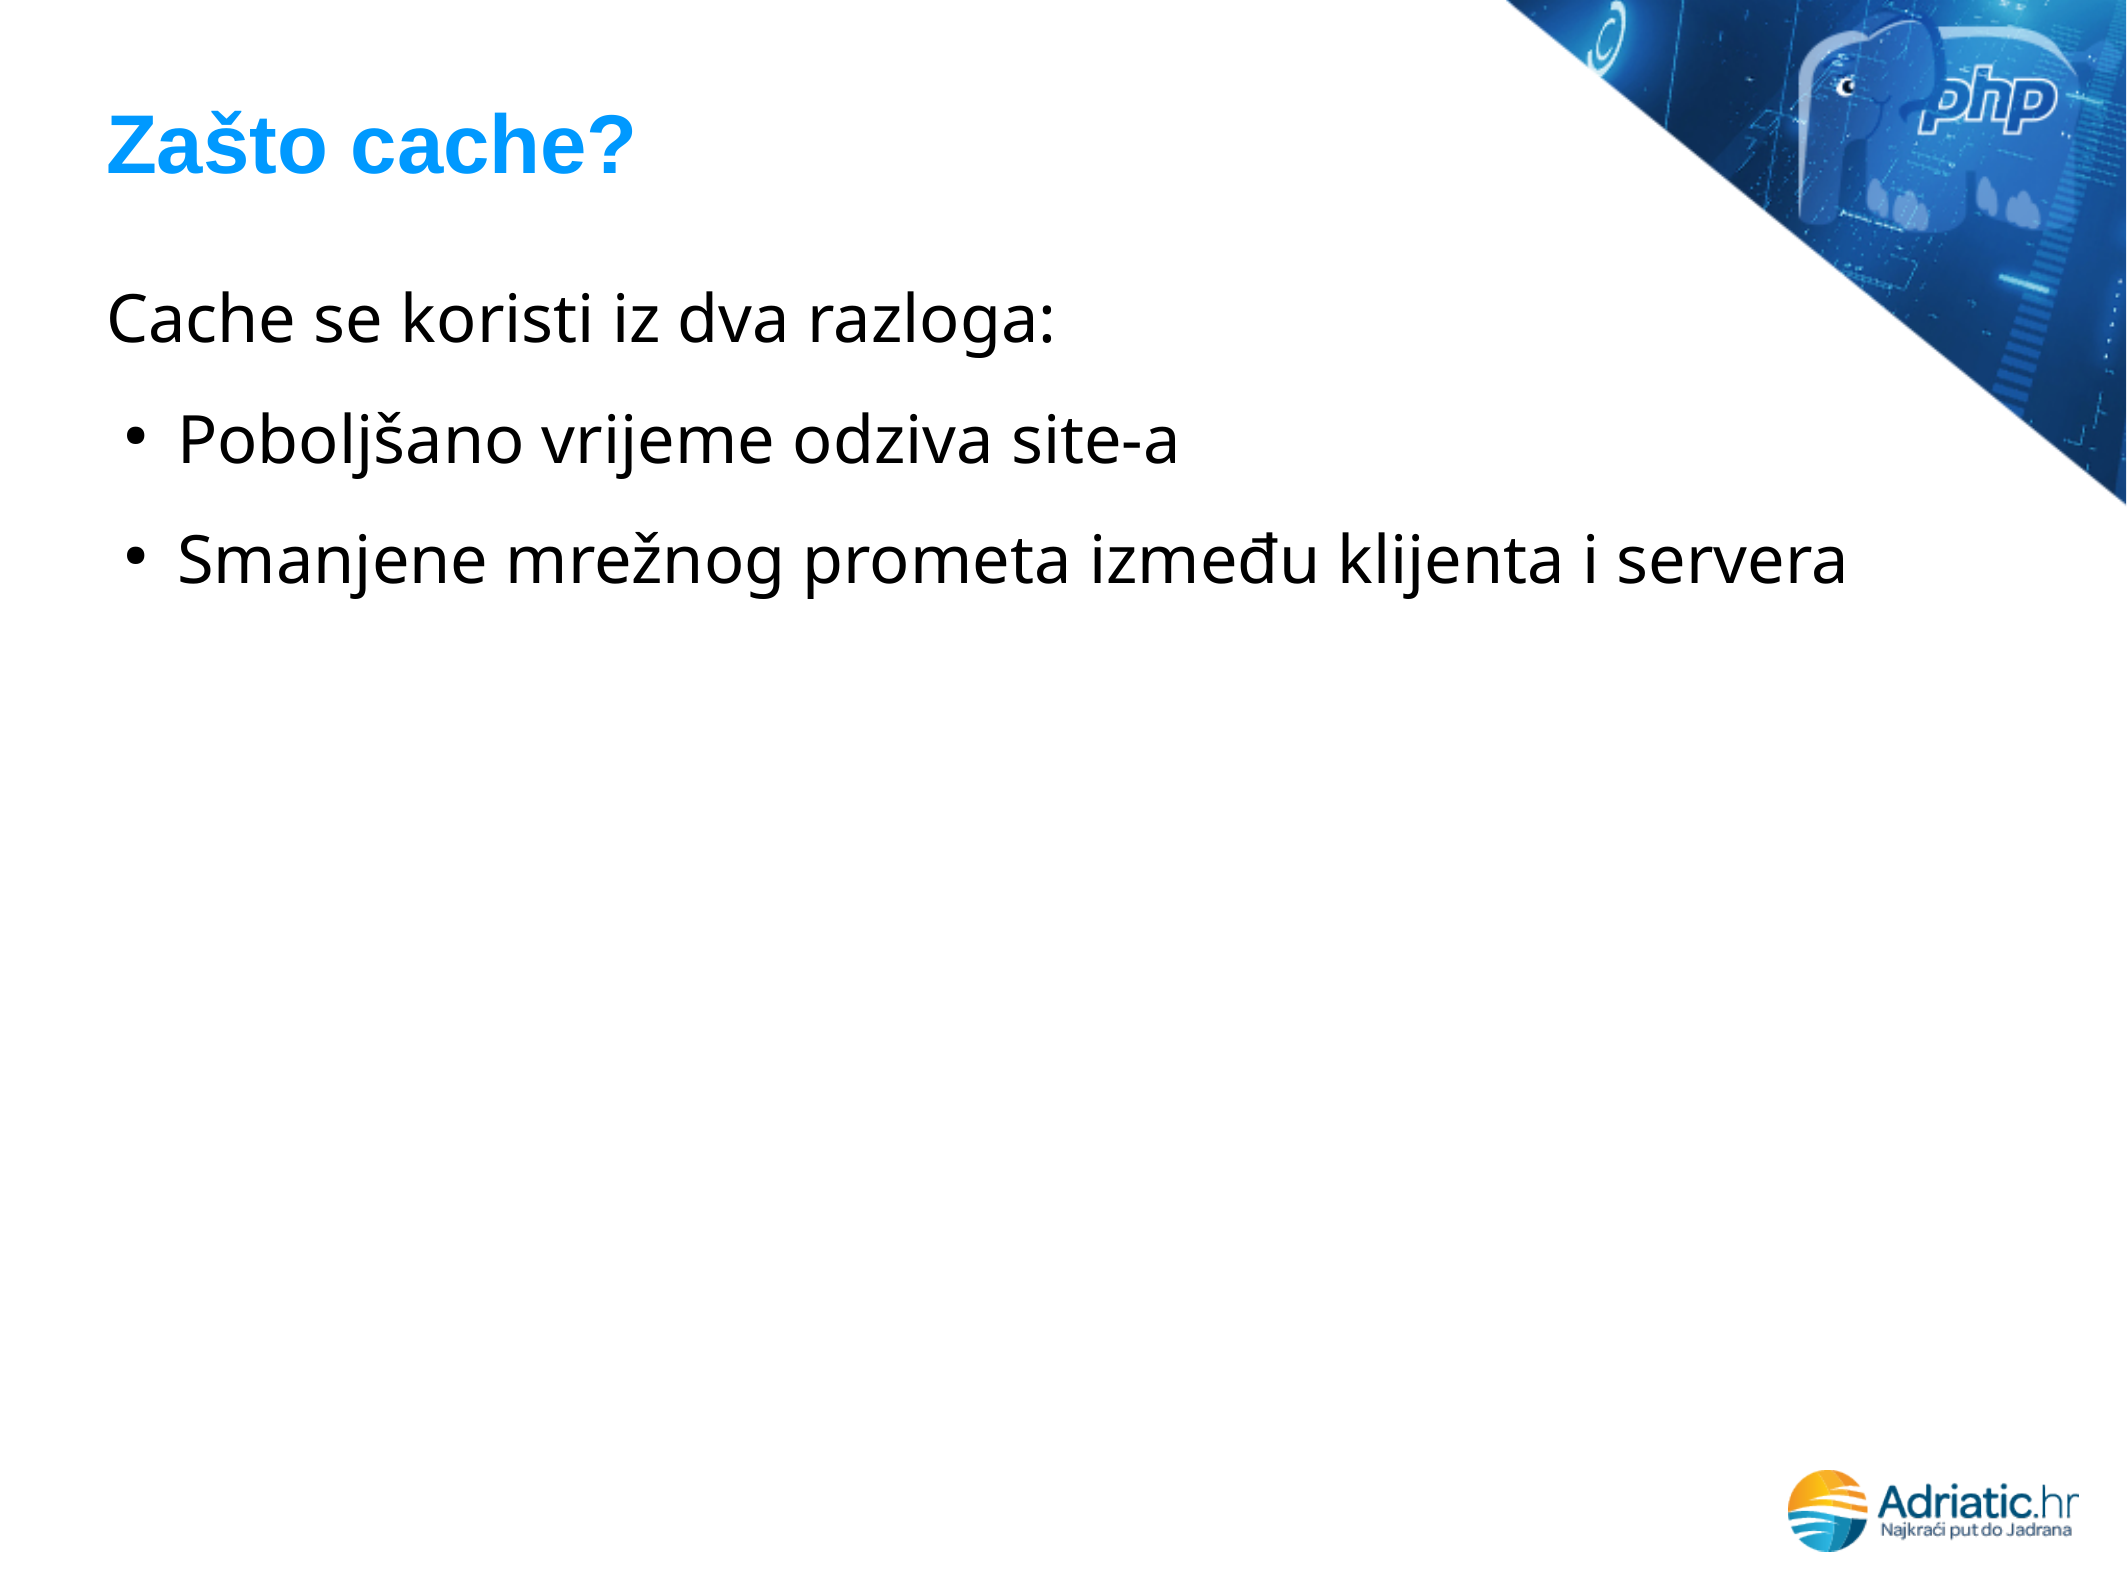

# Zašto cache?
Cache se koristi iz dva razloga:
Poboljšano vrijeme odziva site-a
Smanjene mrežnog prometa između klijenta i servera